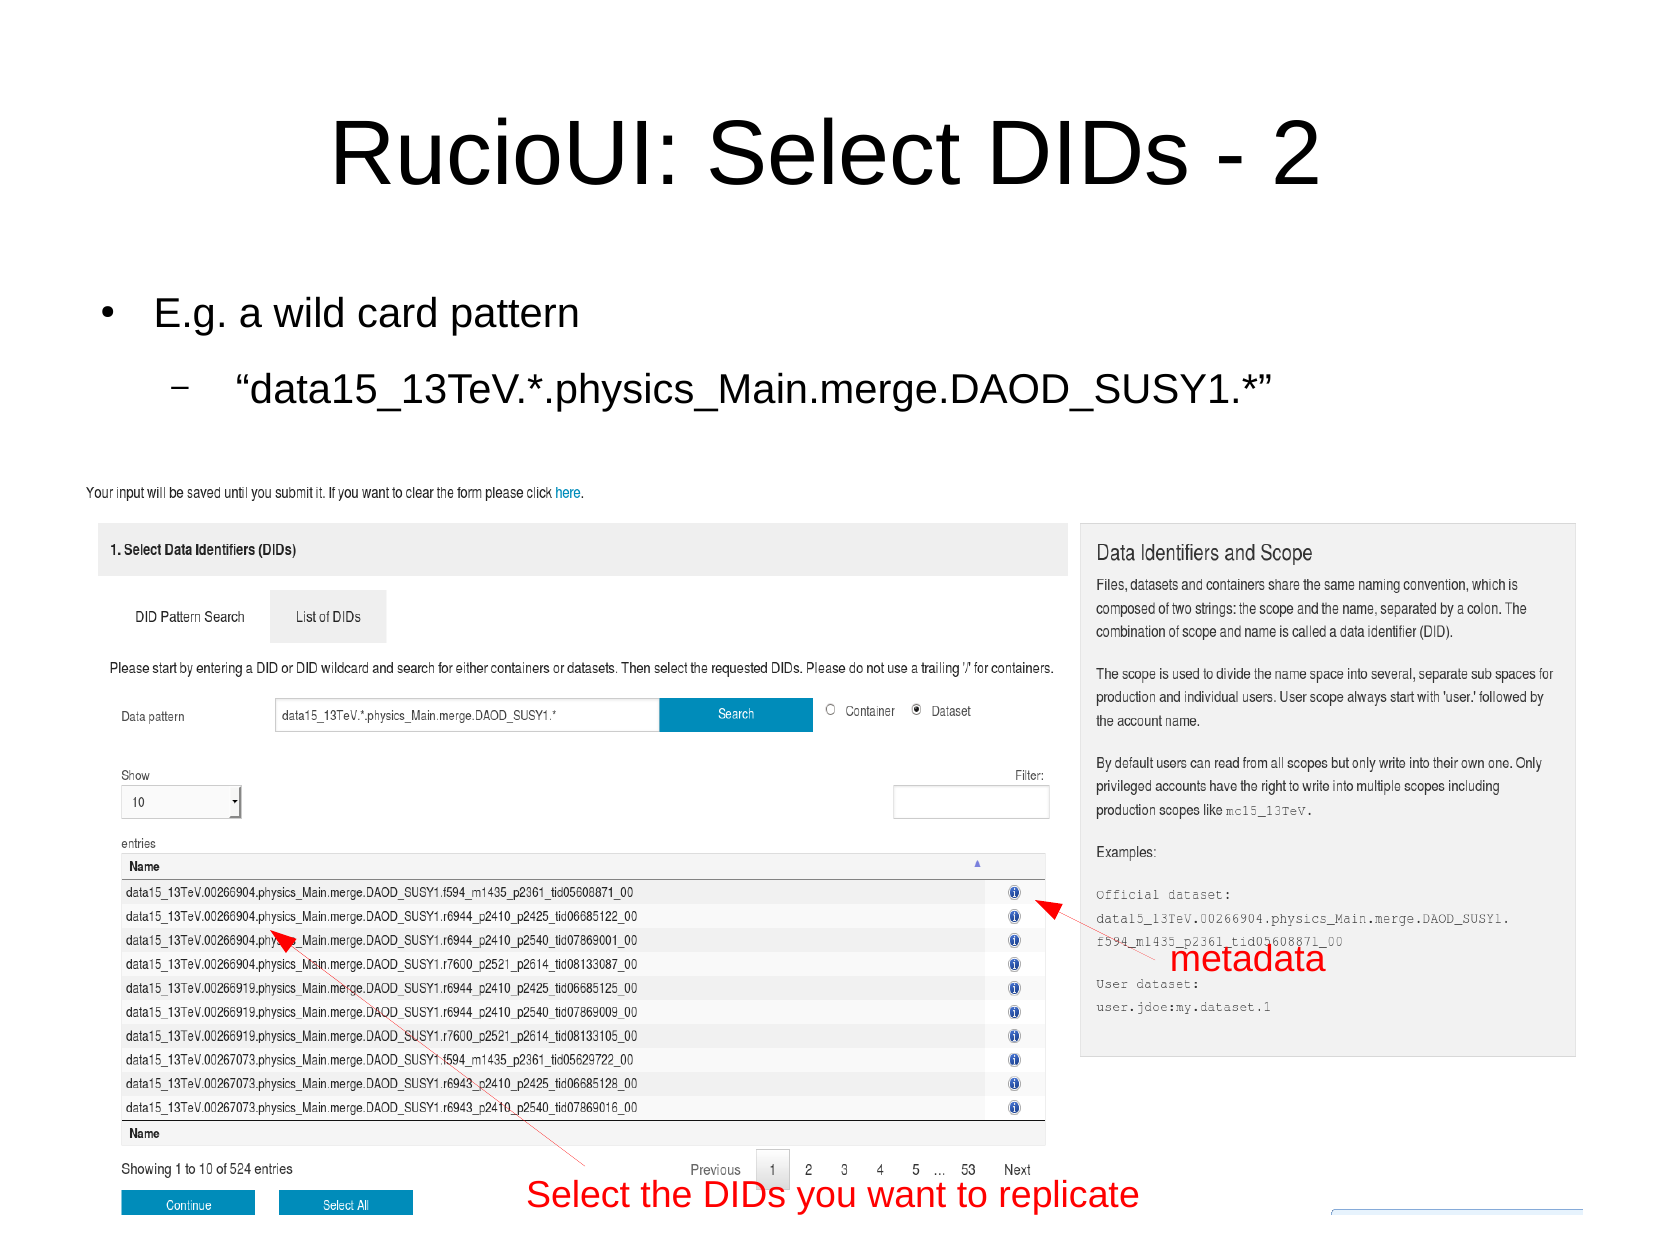

# RucioUI: Select DIDs - 2
E.g. a wild card pattern
 “data15_13TeV.*.physics_Main.merge.DAOD_SUSY1.*”
metadata
73
Select the DIDs you want to replicate